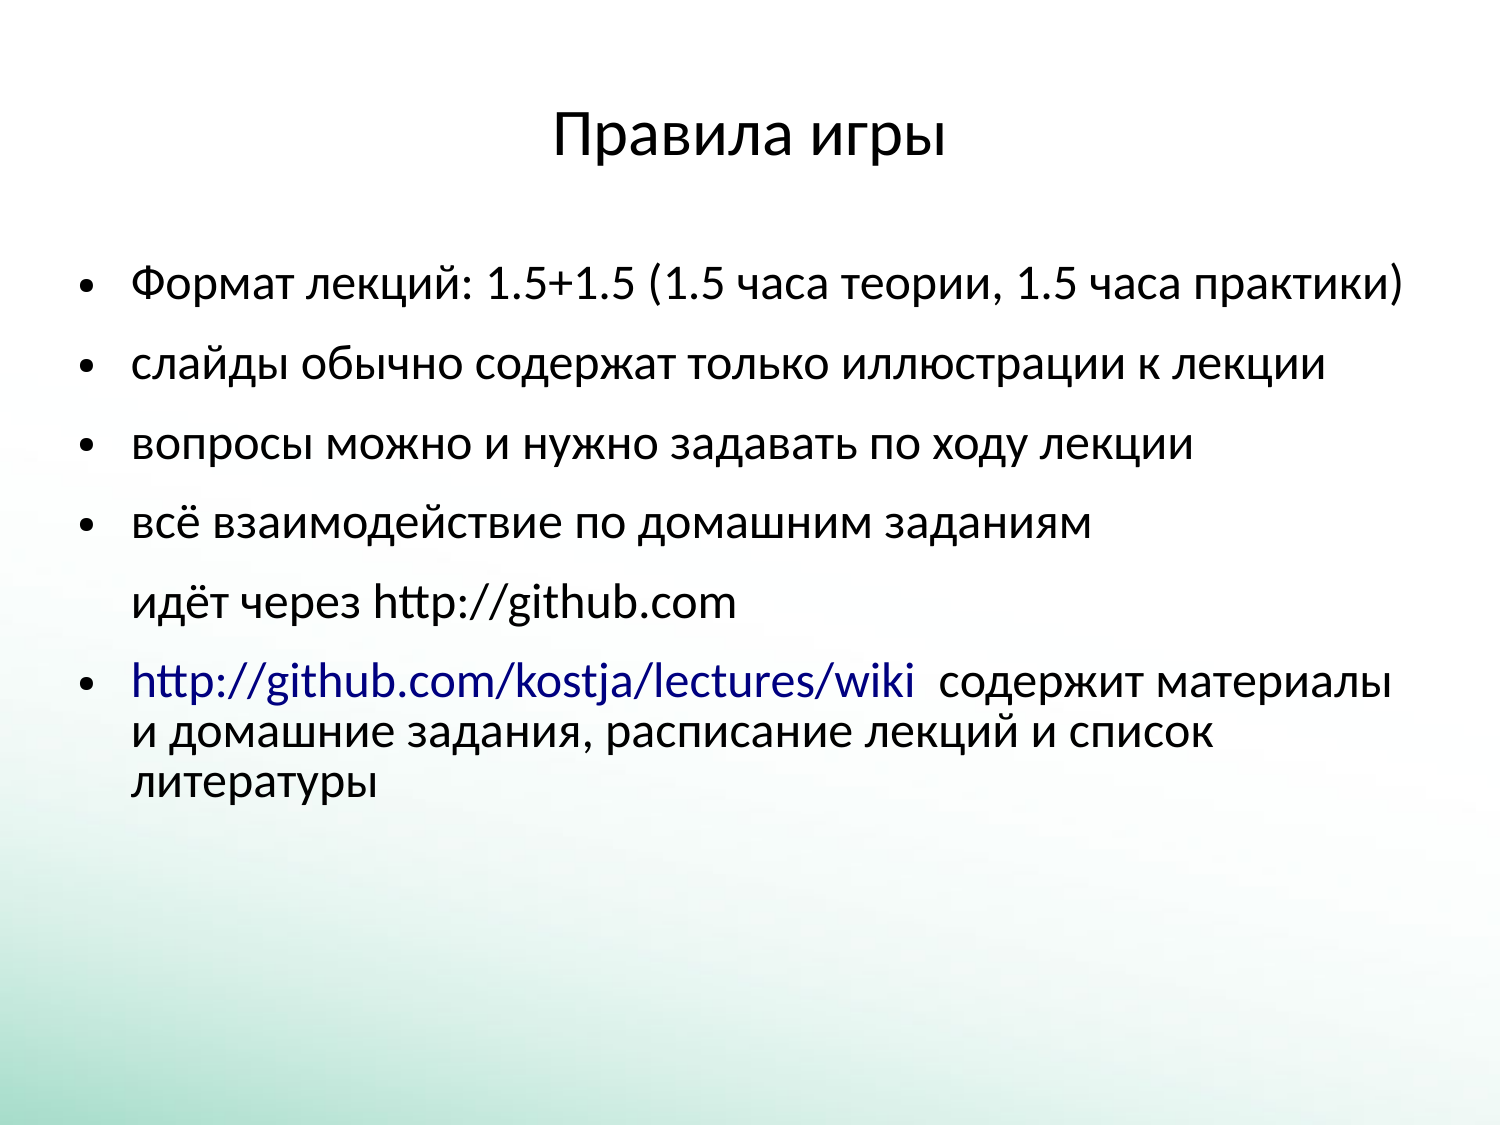

# Правила игры
Формат лекций: 1.5+1.5 (1.5 часа теории, 1.5 часа практики)
слайды обычно содержат только иллюстрации к лекции
вопросы можно и нужно задавать по ходу лекции
всё взаимодействие по домашним заданиям
идёт через http://github.com
http://github.com/kostja/lectures/wiki cодержит материалы и домашние задания, расписание лекций и список литературы